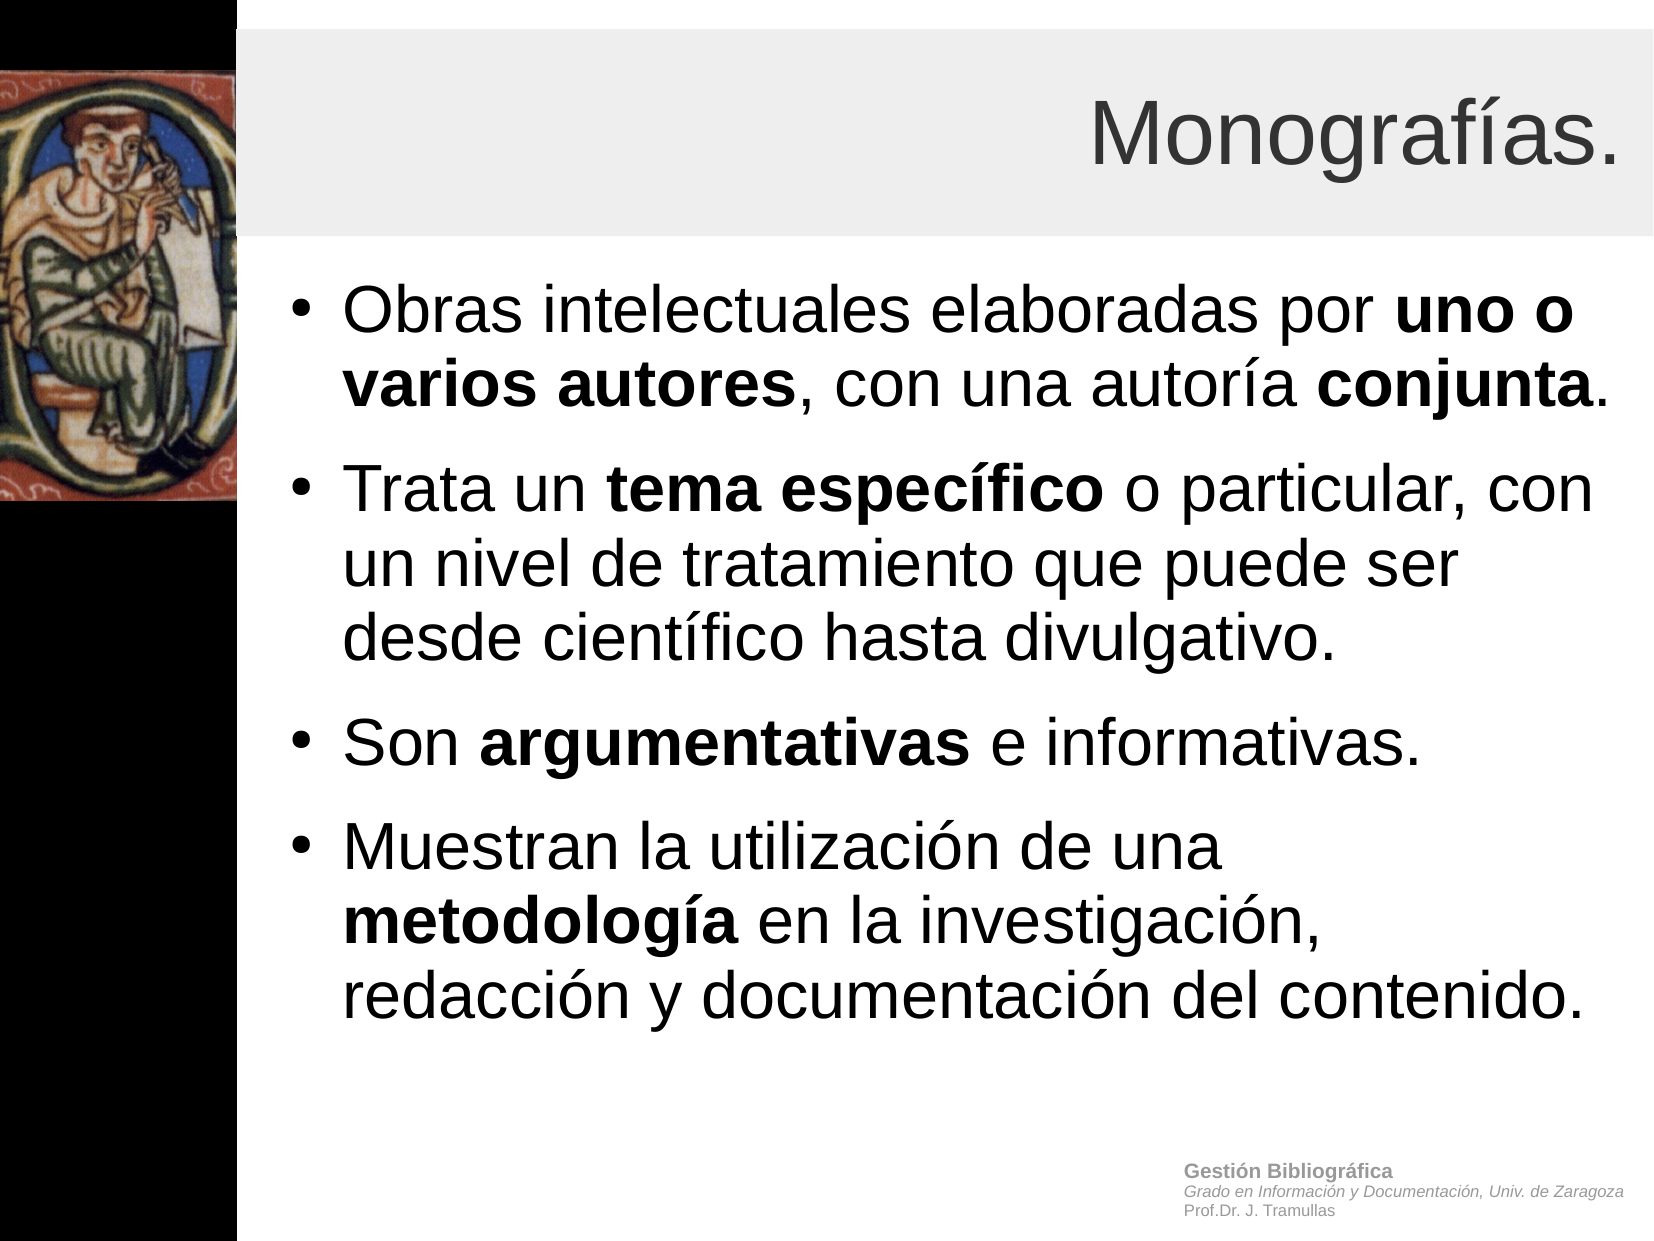

# Monografías.
Obras intelectuales elaboradas por uno o varios autores, con una autoría conjunta.
Trata un tema específico o particular, con un nivel de tratamiento que puede ser desde científico hasta divulgativo.
Son argumentativas e informativas.
Muestran la utilización de una metodología en la investigación, redacción y documentación del contenido.